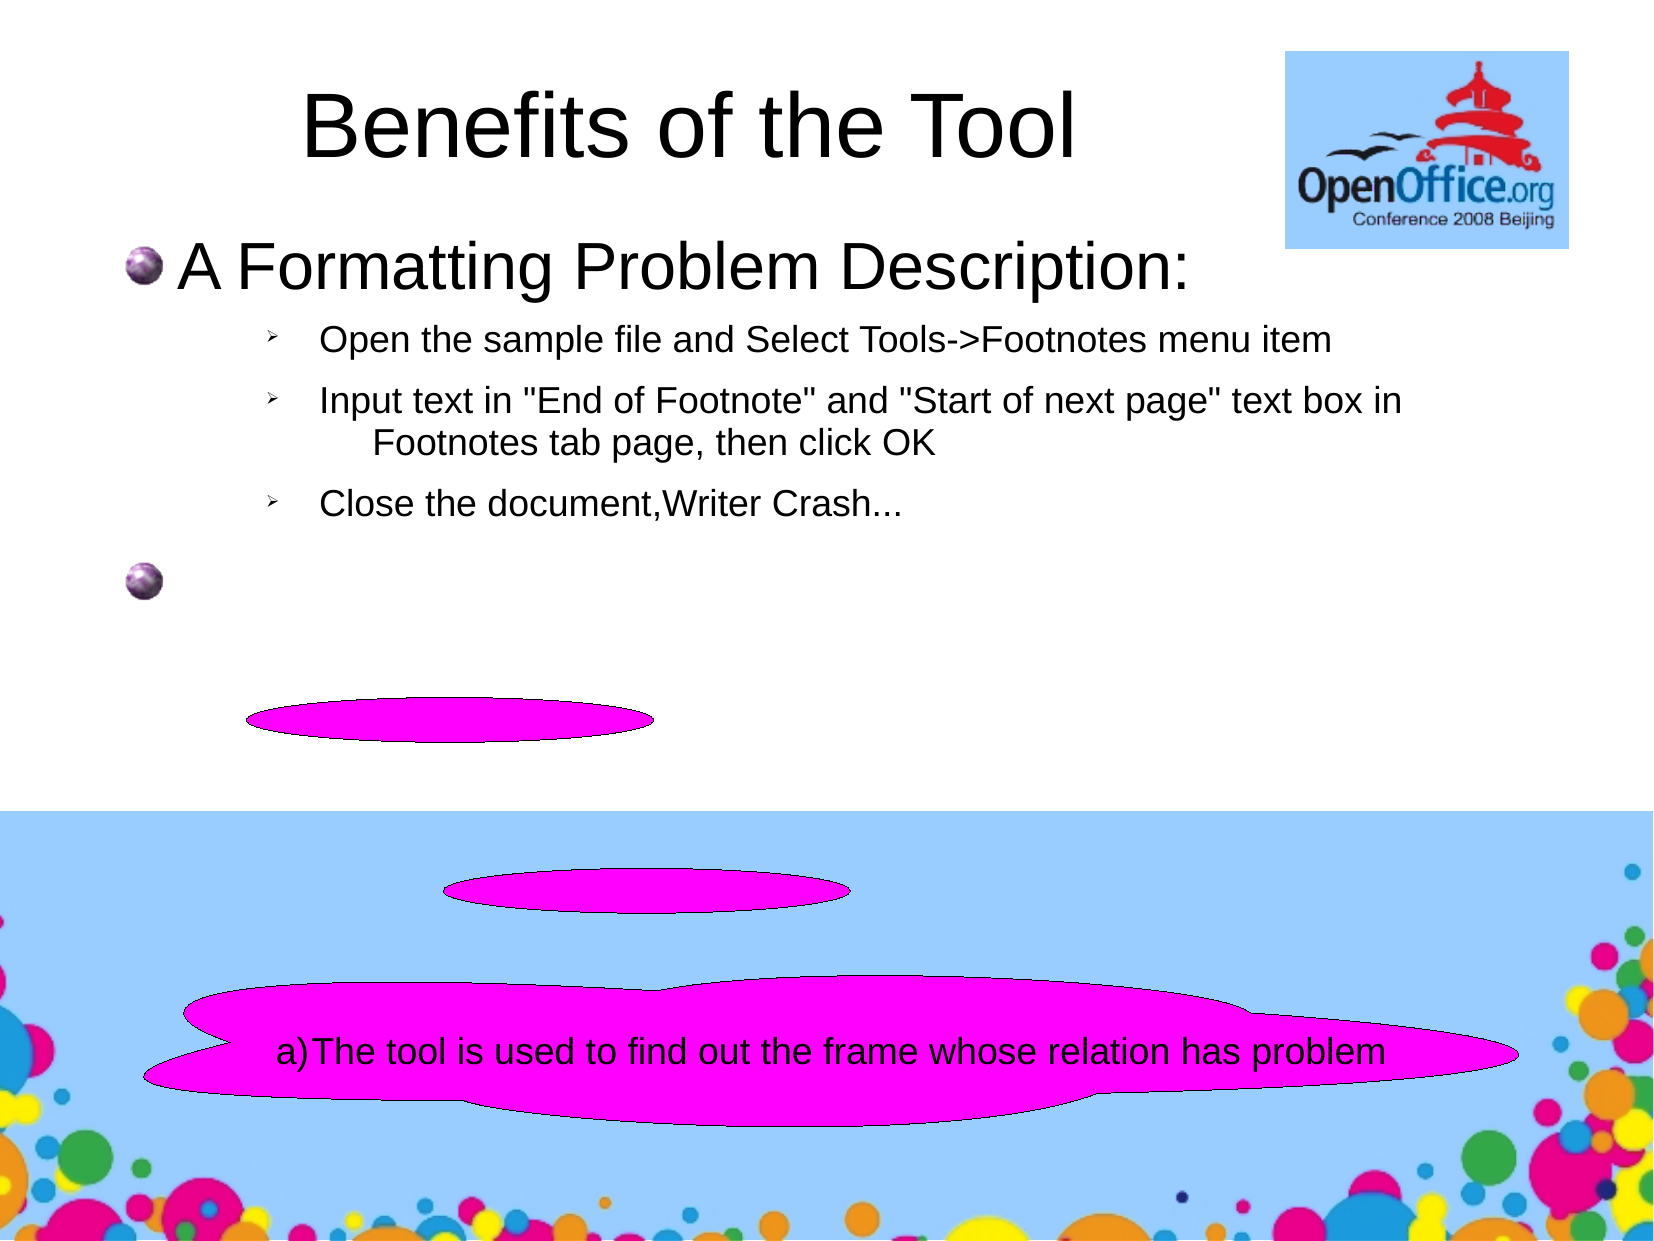

# Benefits of the Tool
A Formatting Problem Description:
Open the sample file and Select Tools->Footnotes menu item
Input text in "End of Footnote" and "Start of next page" text box in Footnotes tab page, then click OK
Close the document,Writer Crash...
The tool is used to find out the frame whose relation has problem